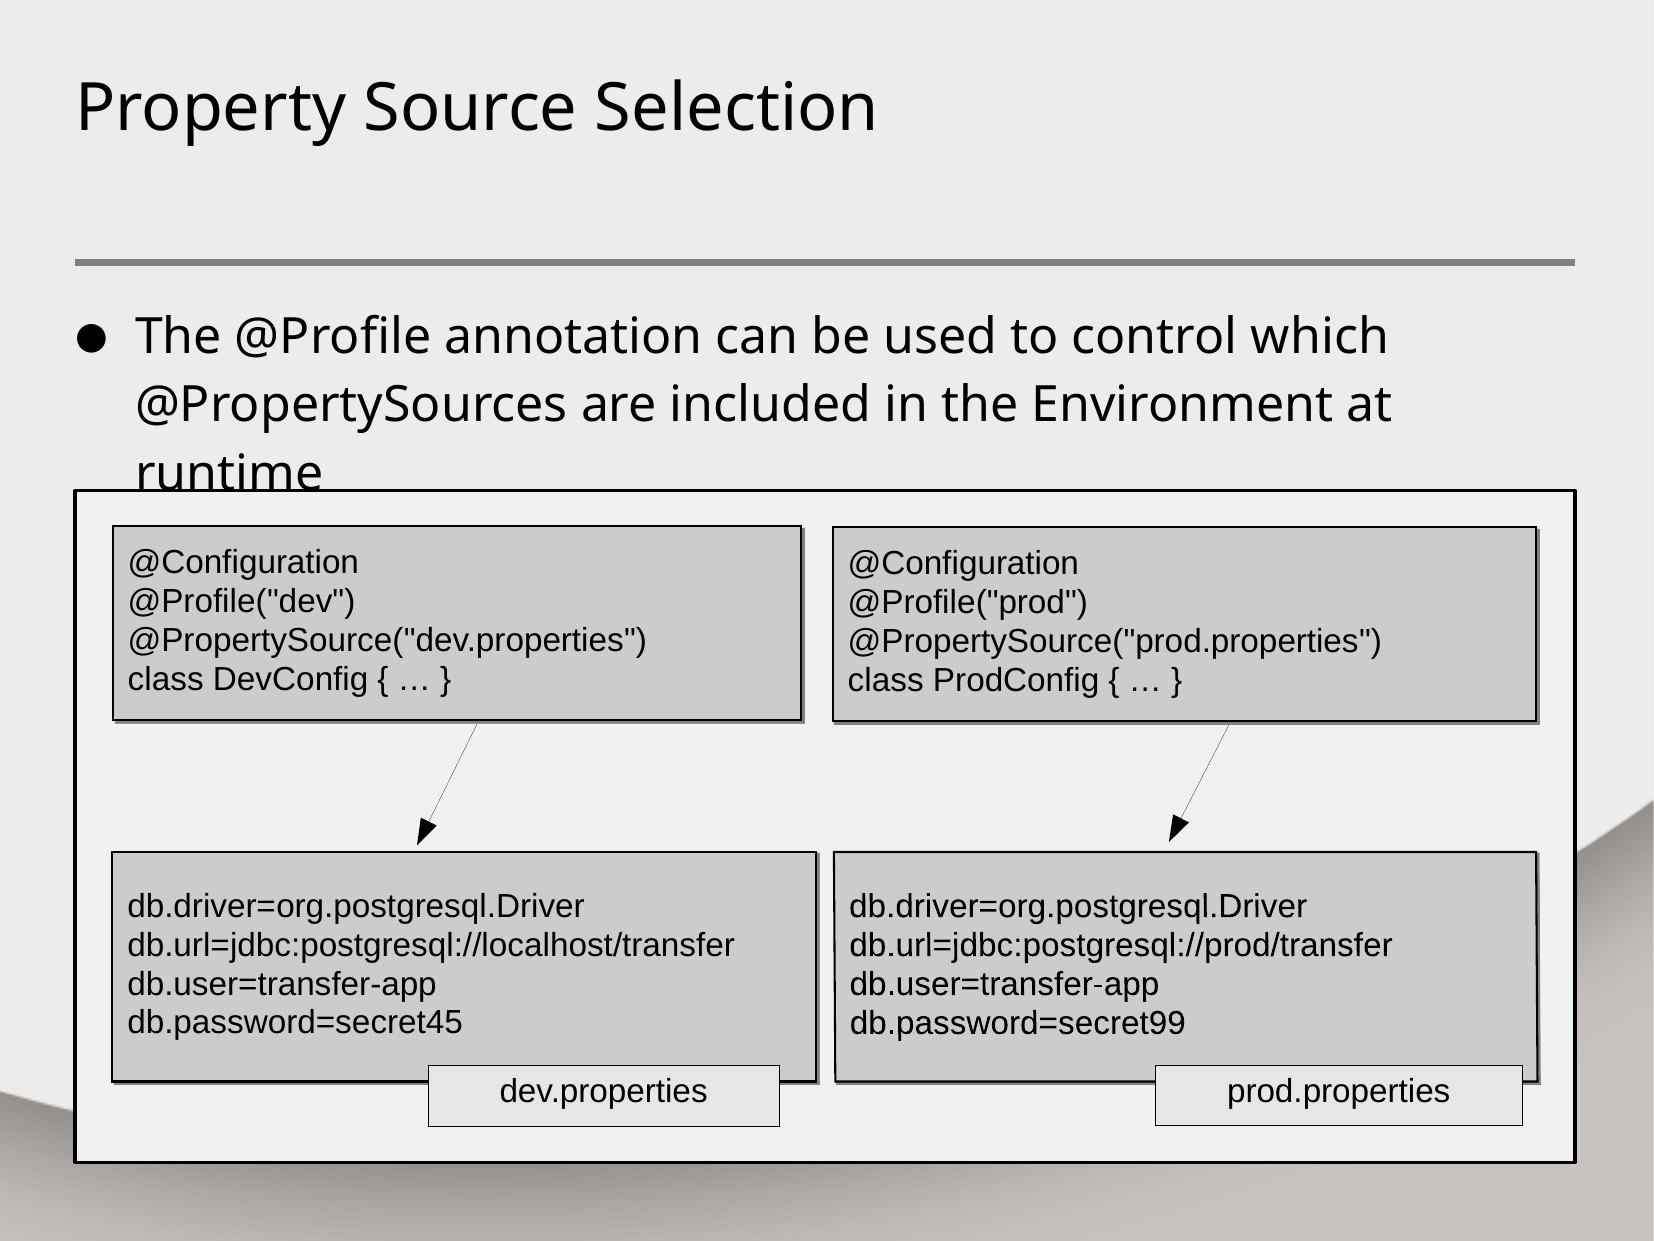

# Property Source Selection
The @Profile annotation can be used to control which @PropertySources are included in the Environment at runtime
@Configuration
@Profile("dev")
@PropertySource("dev.properties")
class DevConfig { … }
@Configuration
@Profile("prod")
@PropertySource("prod.properties")
class ProdConfig { … }
db.driver=org.postgresql.Driver
db.url=jdbc:postgresql://localhost/transfer
db.user=transfer-app
db.password=secret45
db.driver=org.postgresql.Driver
db.url=jdbc:postgresql://prod/transfer
db.user=transfer-app
db.password=secret99
prod.properties
dev.properties